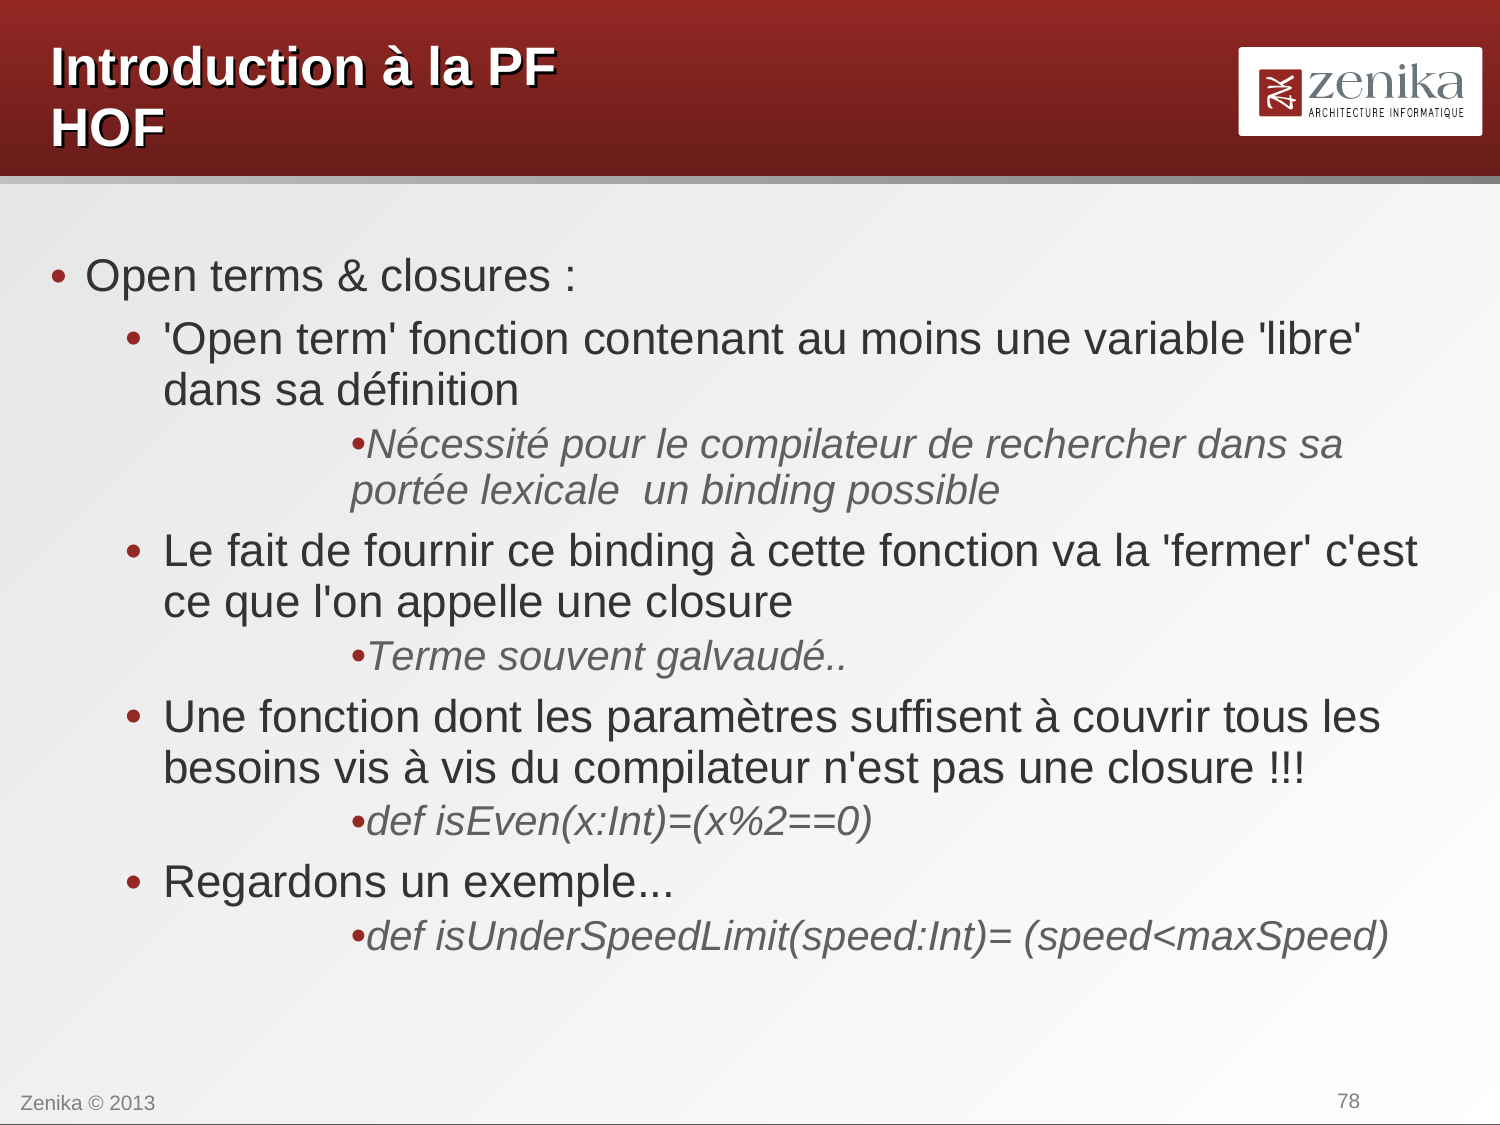

# Introduction à la PF HOF
Open terms & closures :
'Open term' fonction contenant au moins une variable 'libre' dans sa définition
Nécessité pour le compilateur de rechercher dans sa portée lexicale un binding possible
Le fait de fournir ce binding à cette fonction va la 'fermer' c'est ce que l'on appelle une closure
Terme souvent galvaudé..
Une fonction dont les paramètres suffisent à couvrir tous les besoins vis à vis du compilateur n'est pas une closure !!!
def isEven(x:Int)=(x%2==0)
Regardons un exemple...
def isUnderSpeedLimit(speed:Int)= (speed<maxSpeed)